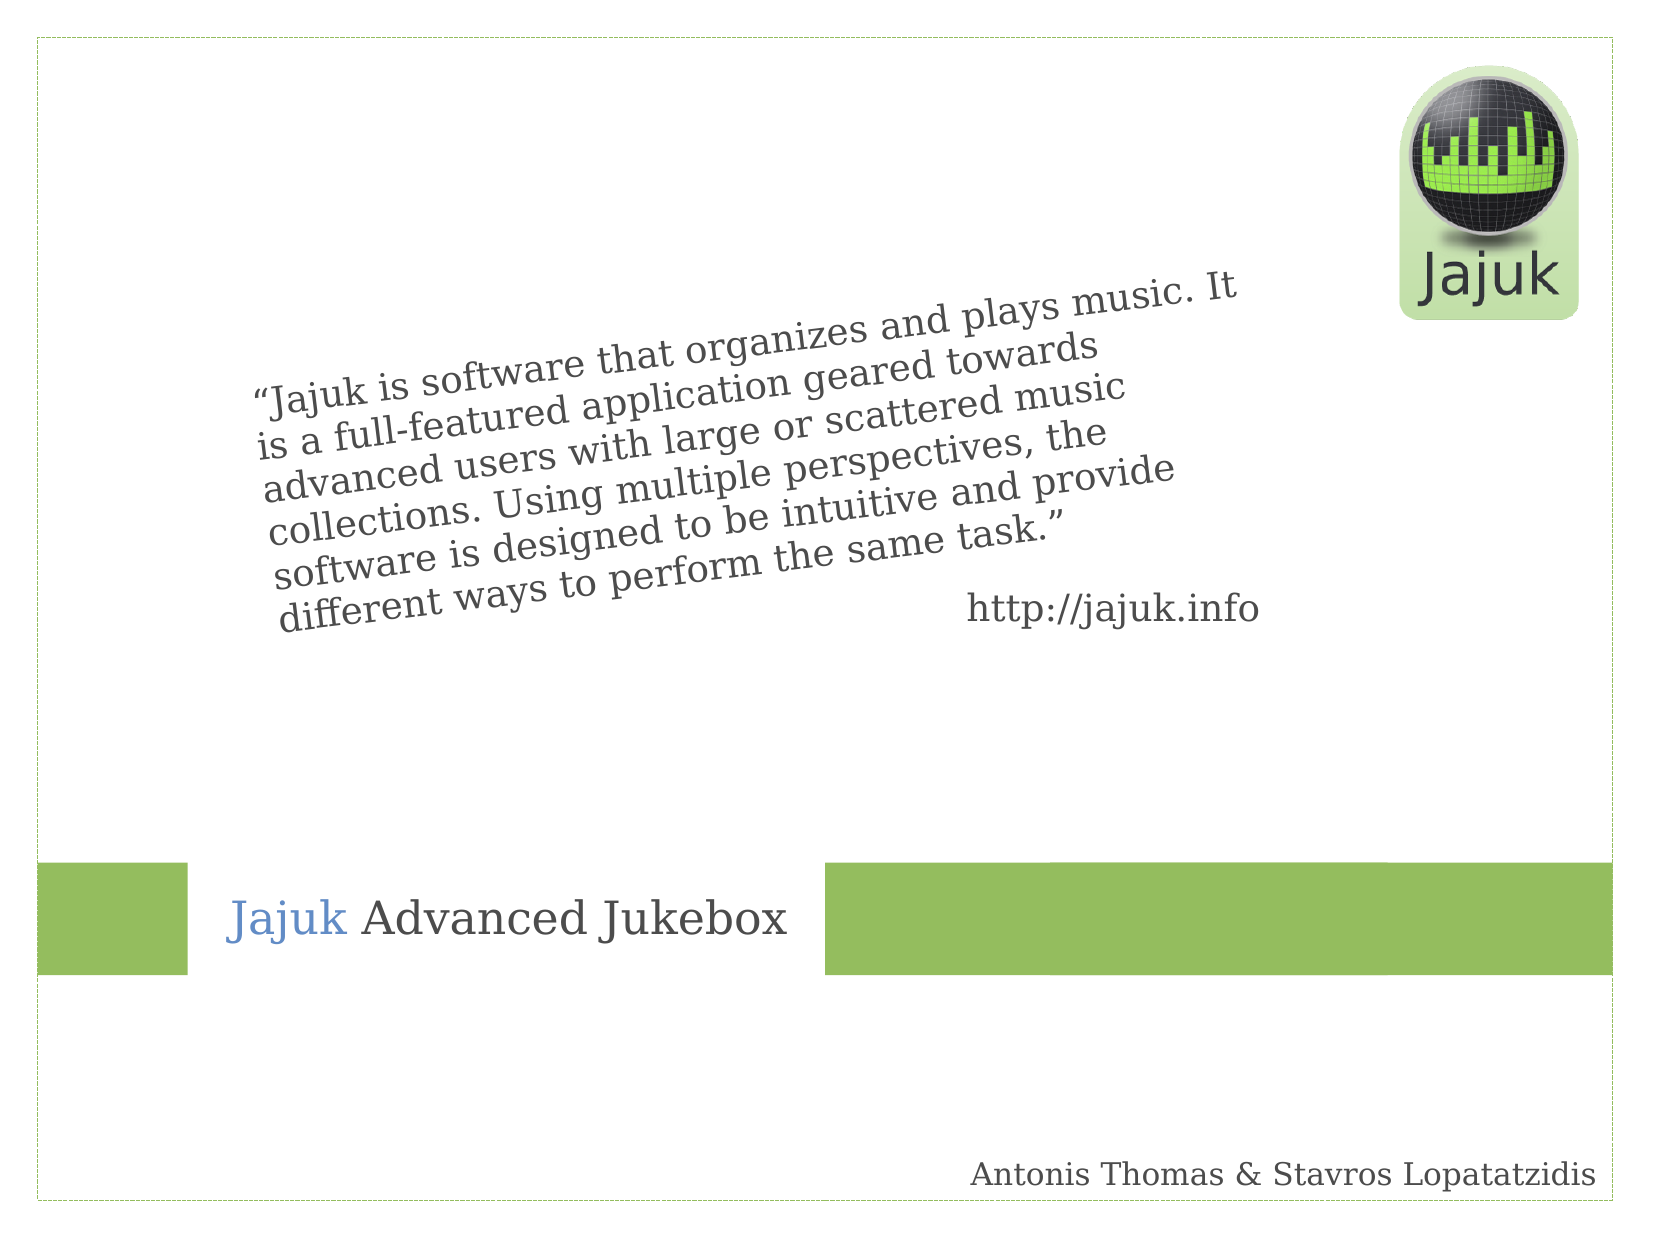

“Jajuk is software that organizes and plays music. It is a full-featured application geared towards advanced users with large or scattered music collections. Using multiple perspectives, the software is designed to be intuitive and provide different ways to perform the same task.”
http://jajuk.info
Jajuk Advanced Jukebox
Antonis Thomas & Stavros Lopatatzidis